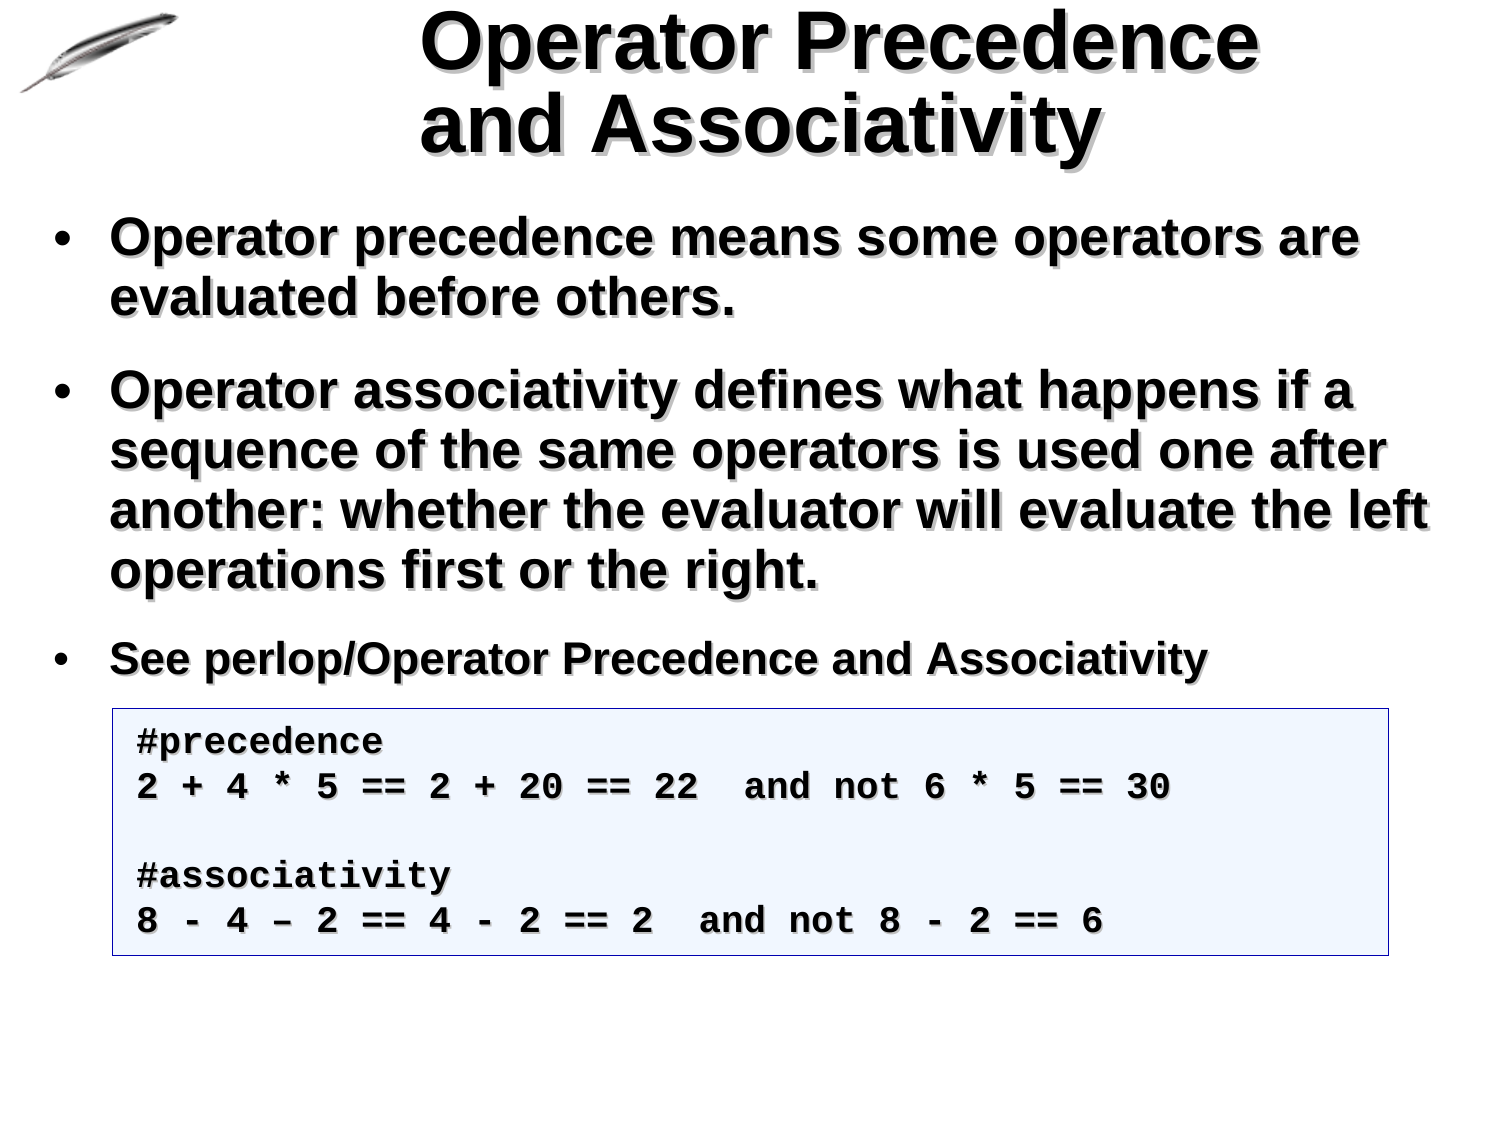

# Operator Precedence and Associativity
Operator precedence means some operators are evaluated before others.
Operator associativity defines what happens if a sequence of the same operators is used one after another: whether the evaluator will evaluate the left operations first or the right.
See perlop/Operator Precedence and Associativity
#precedence
2 + 4 * 5 == 2 + 20 == 22 and not 6 * 5 == 30
#associativity
8 - 4 – 2 == 4 - 2 == 2 and not 8 - 2 == 6